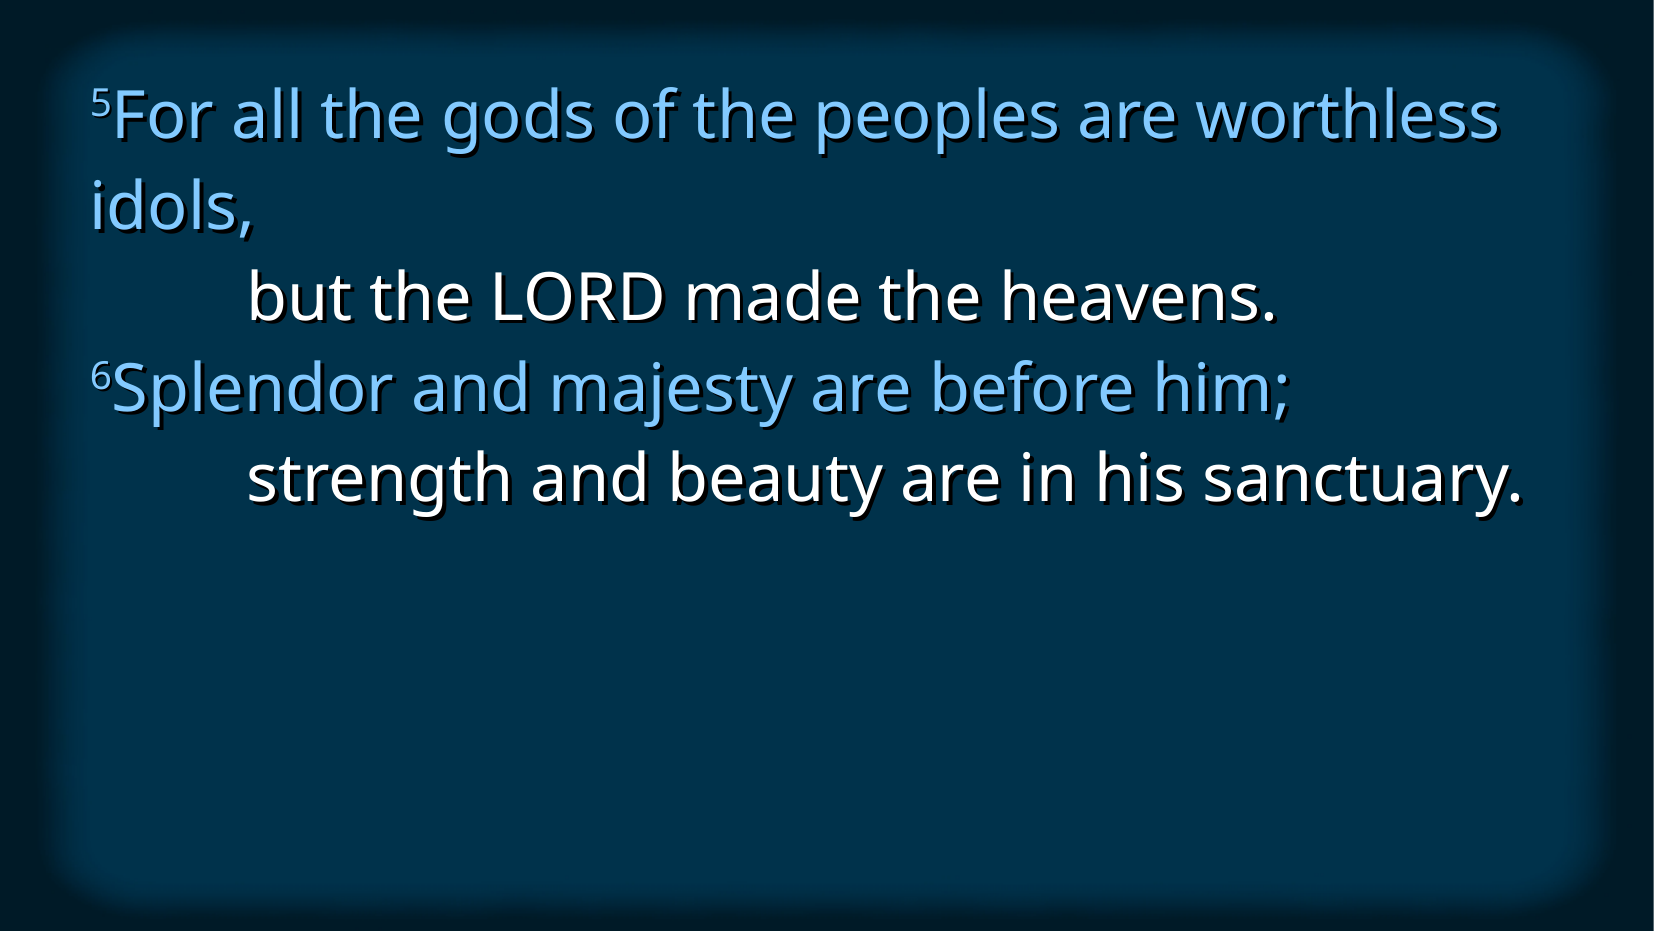

5For all the gods of the peoples are worthless idols,
 but the LORD made the heavens.
6Splendor and majesty are before him;
 strength and beauty are in his sanctuary.